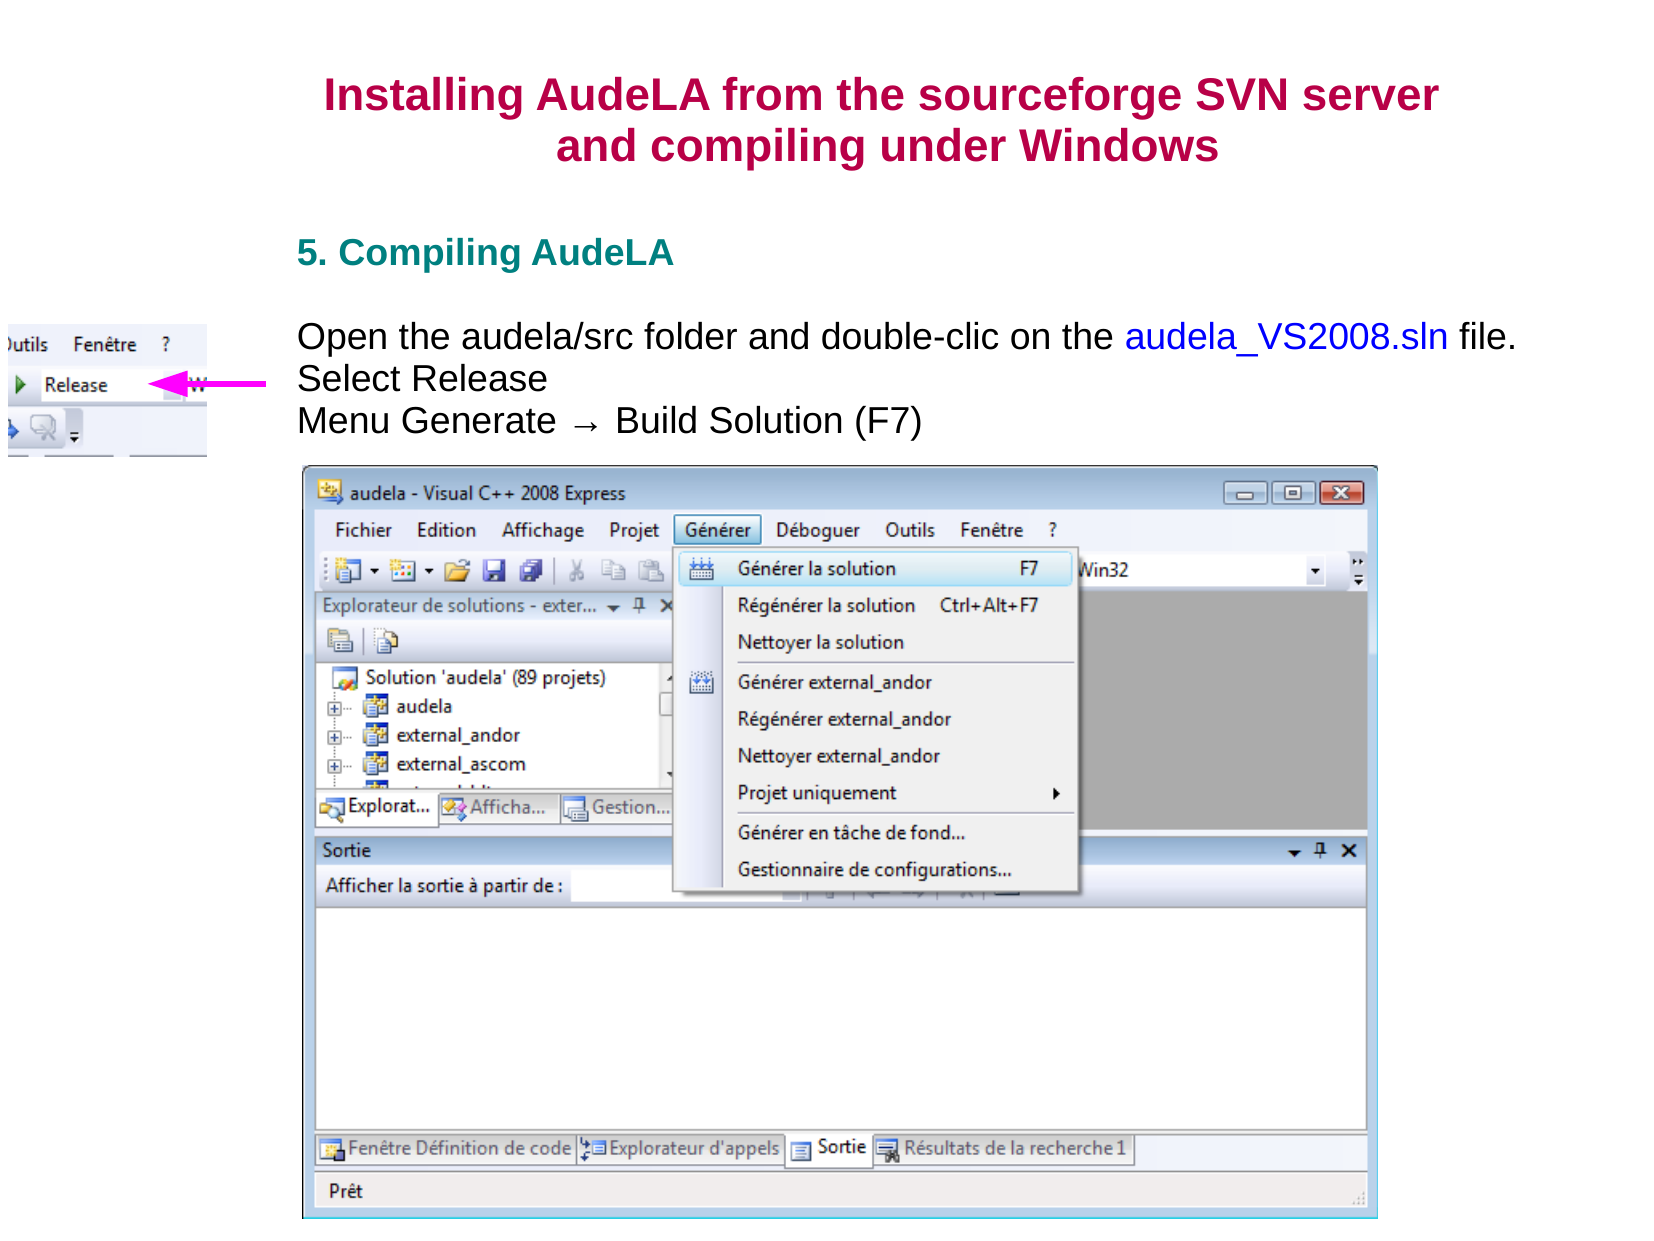

Installing AudeLA from the sourceforge SVN server
and compiling under Windows
5. Compiling AudeLA
Open the audela/src folder and double-clic on the audela_VS2008.sln file.
Select Release
Menu Generate → Build Solution (F7)